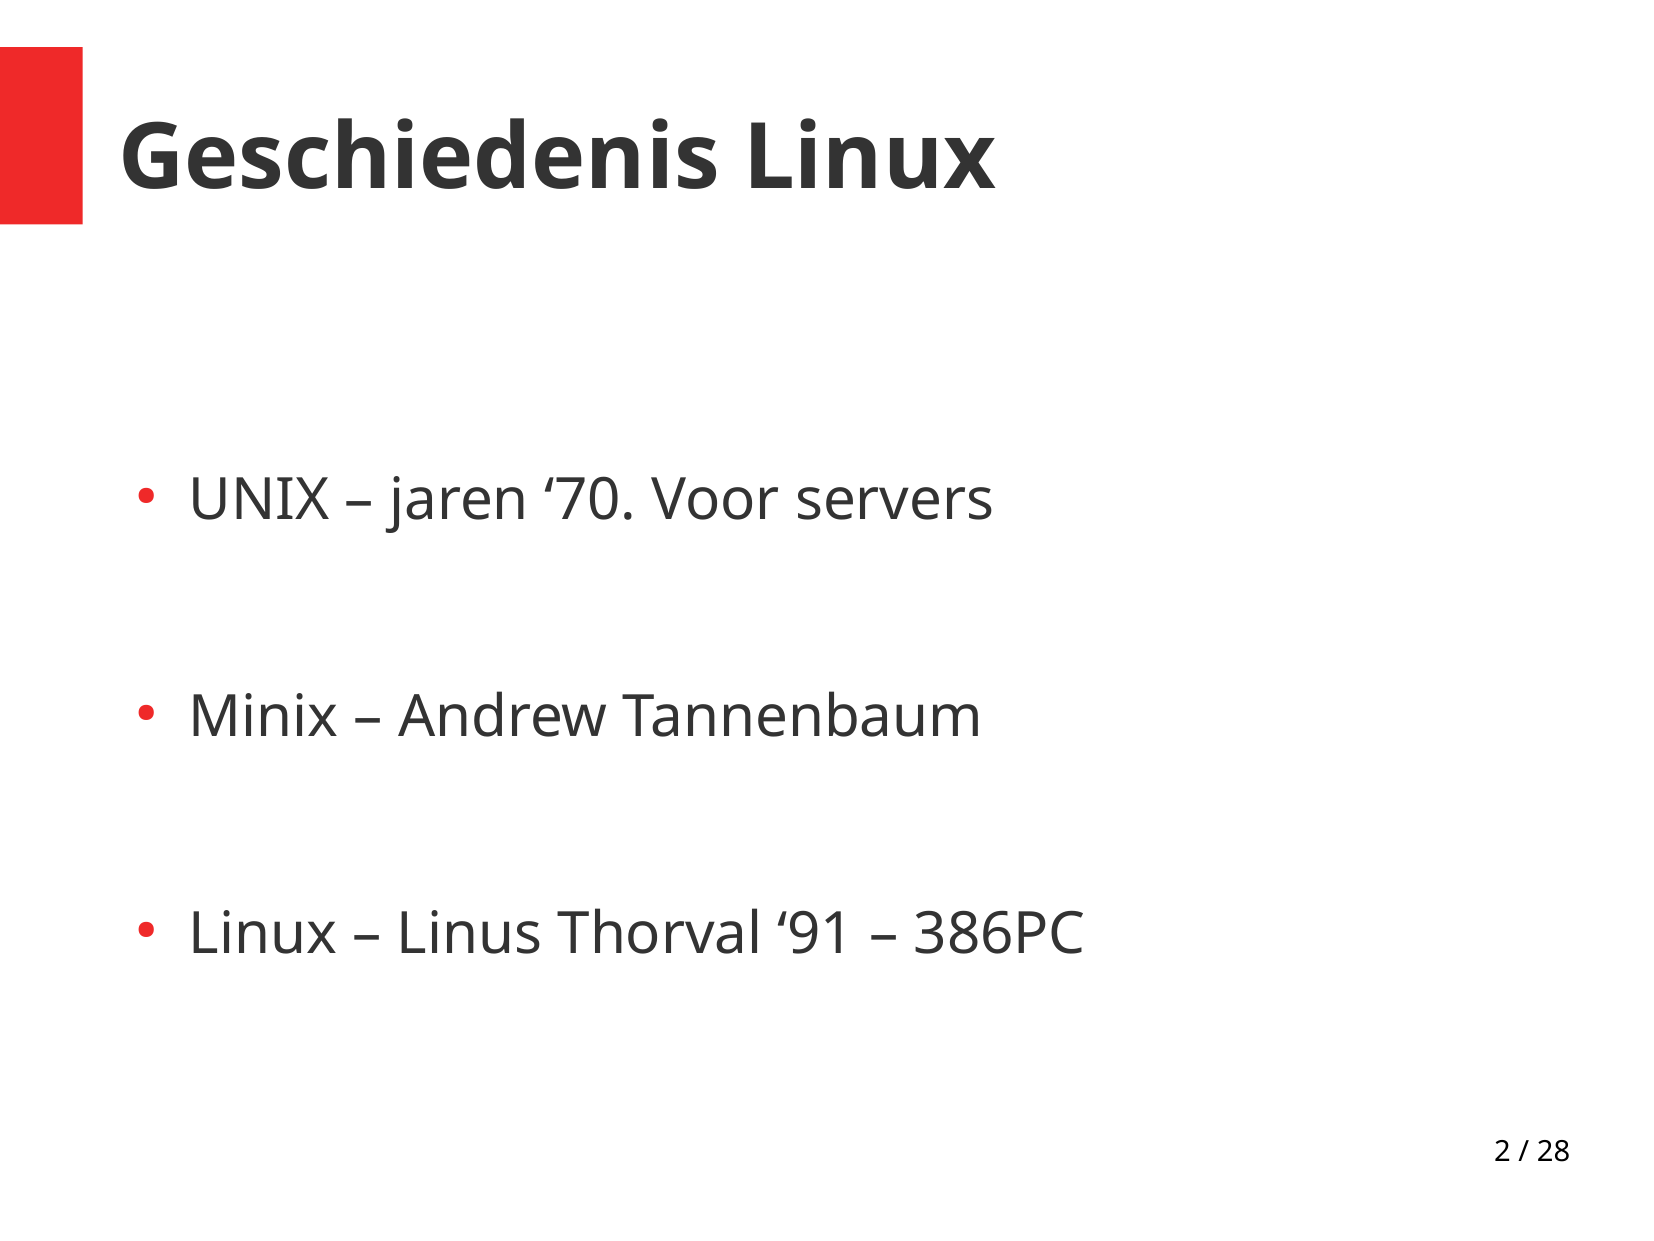

# Geschiedenis Linux
UNIX – jaren ‘70. Voor servers
Minix – Andrew Tannenbaum
Linux – Linus Thorval ‘91 – 386PC
2